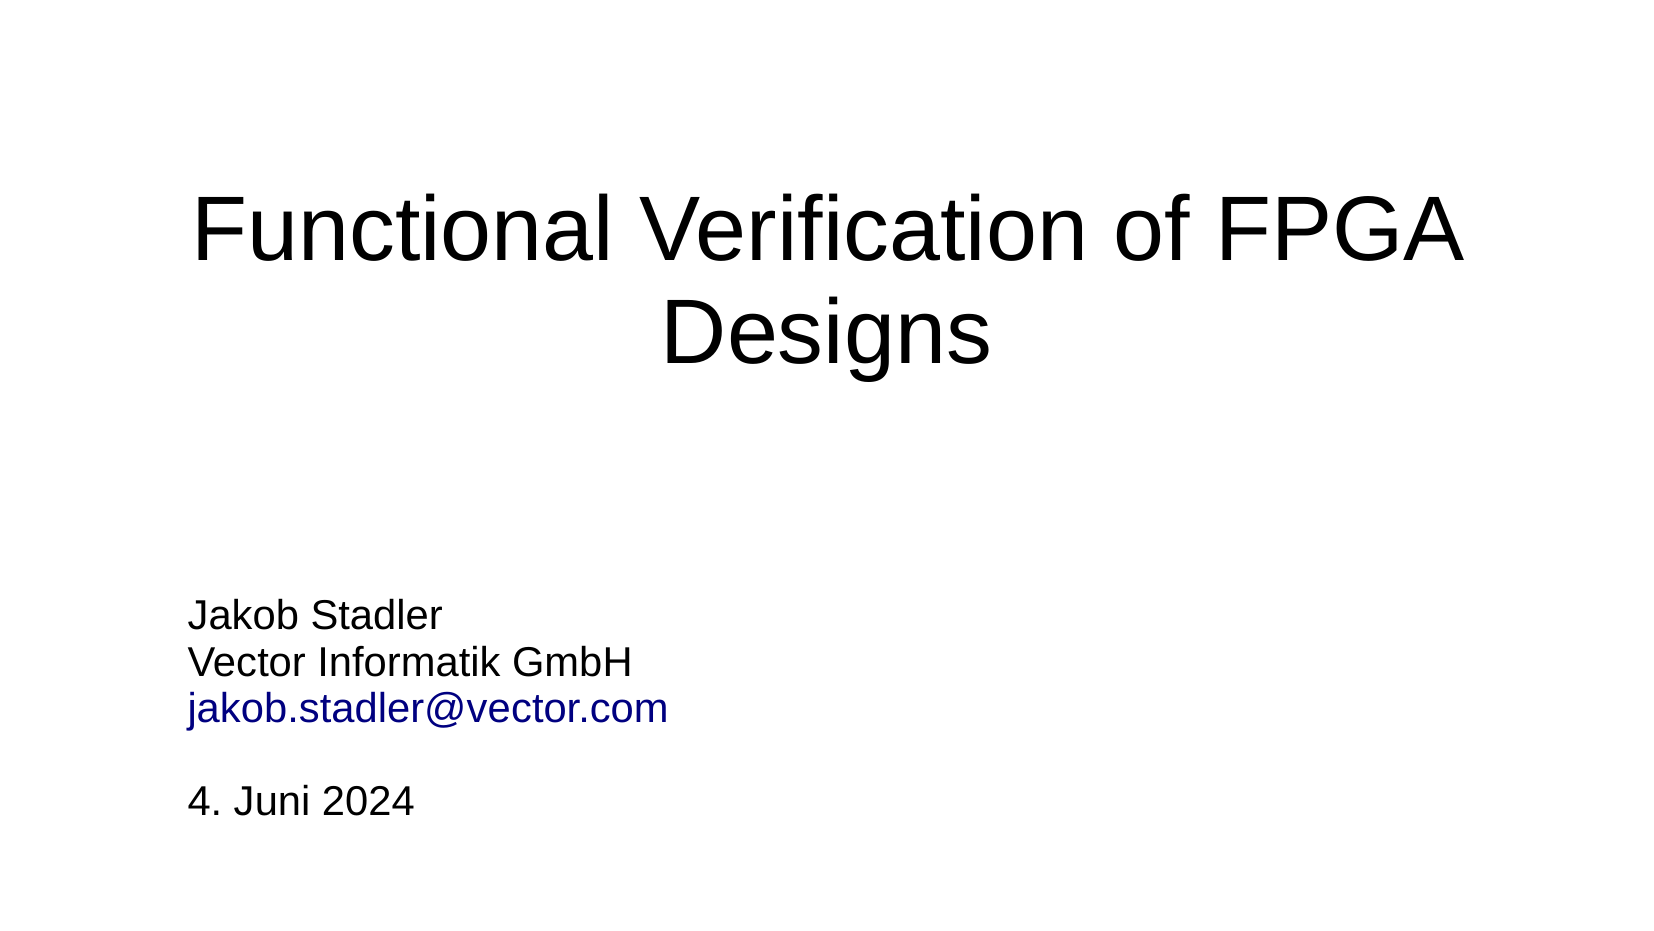

# Functional Verification of FPGA Designs
Jakob Stadler
Vector Informatik GmbH
jakob.stadler@vector.com
4. Juni 2024